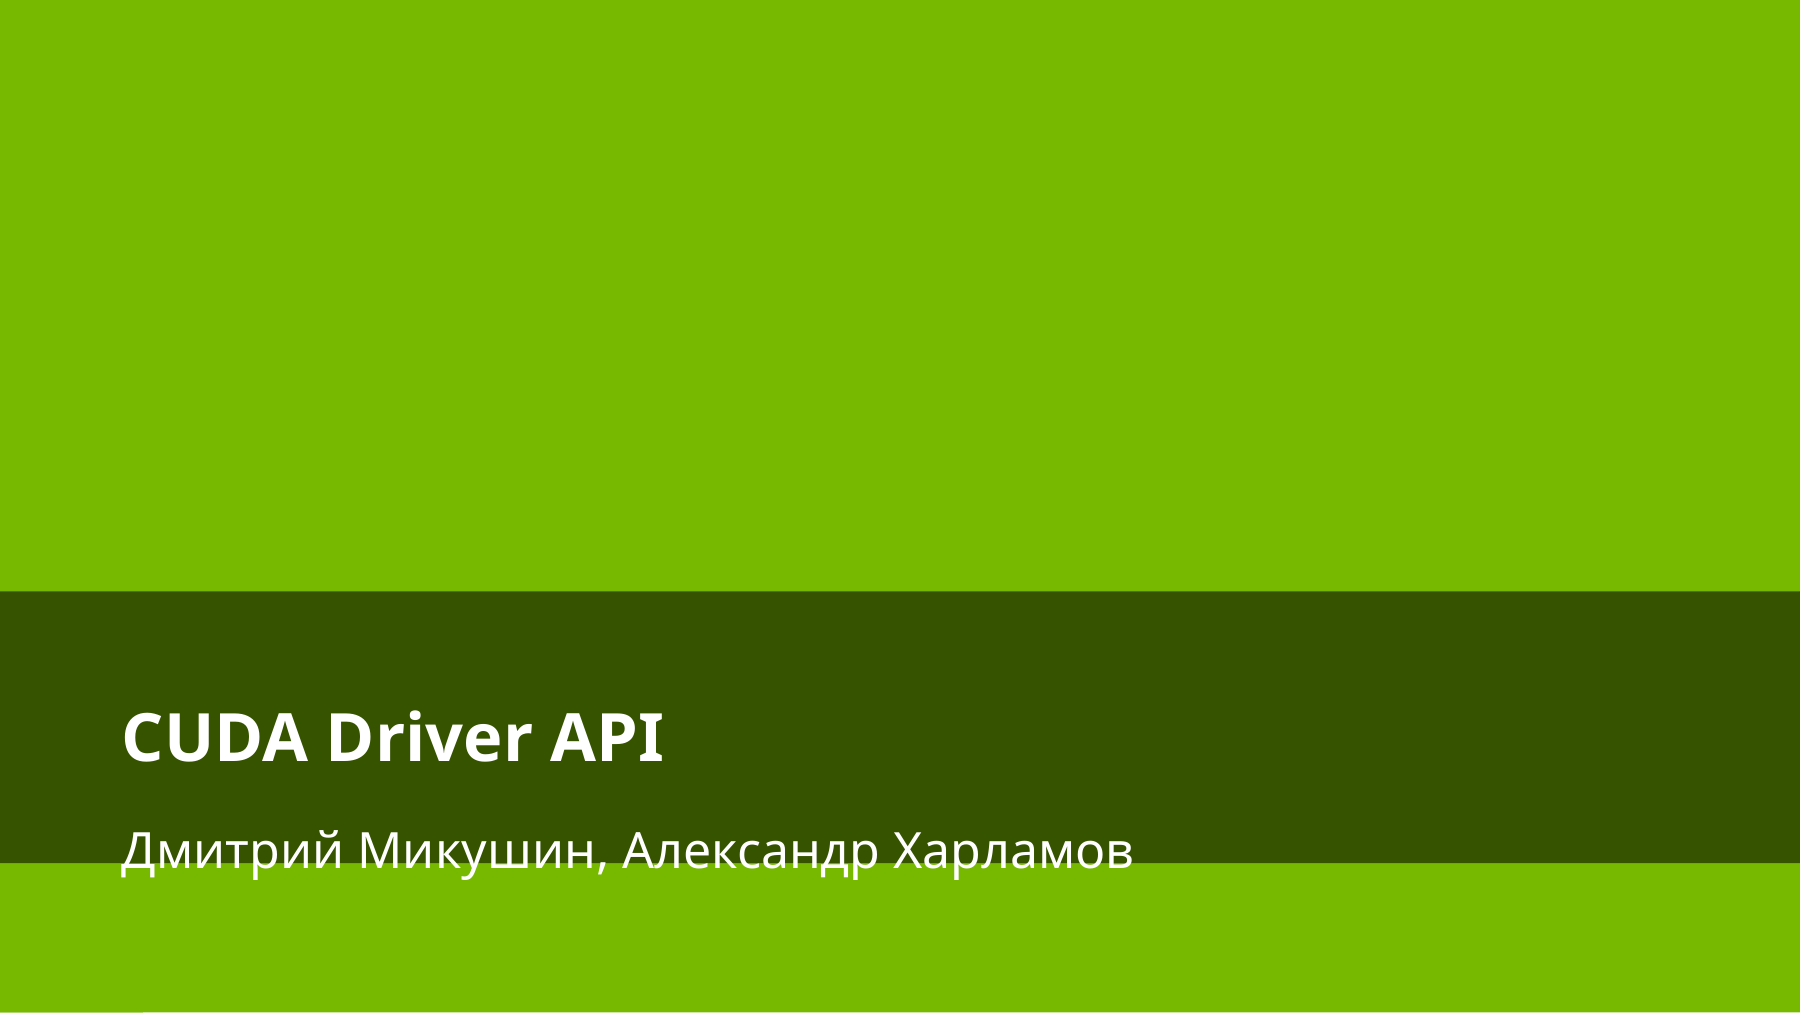

CUDA Driver API
Дмитрий Микушин, Александр Харламов